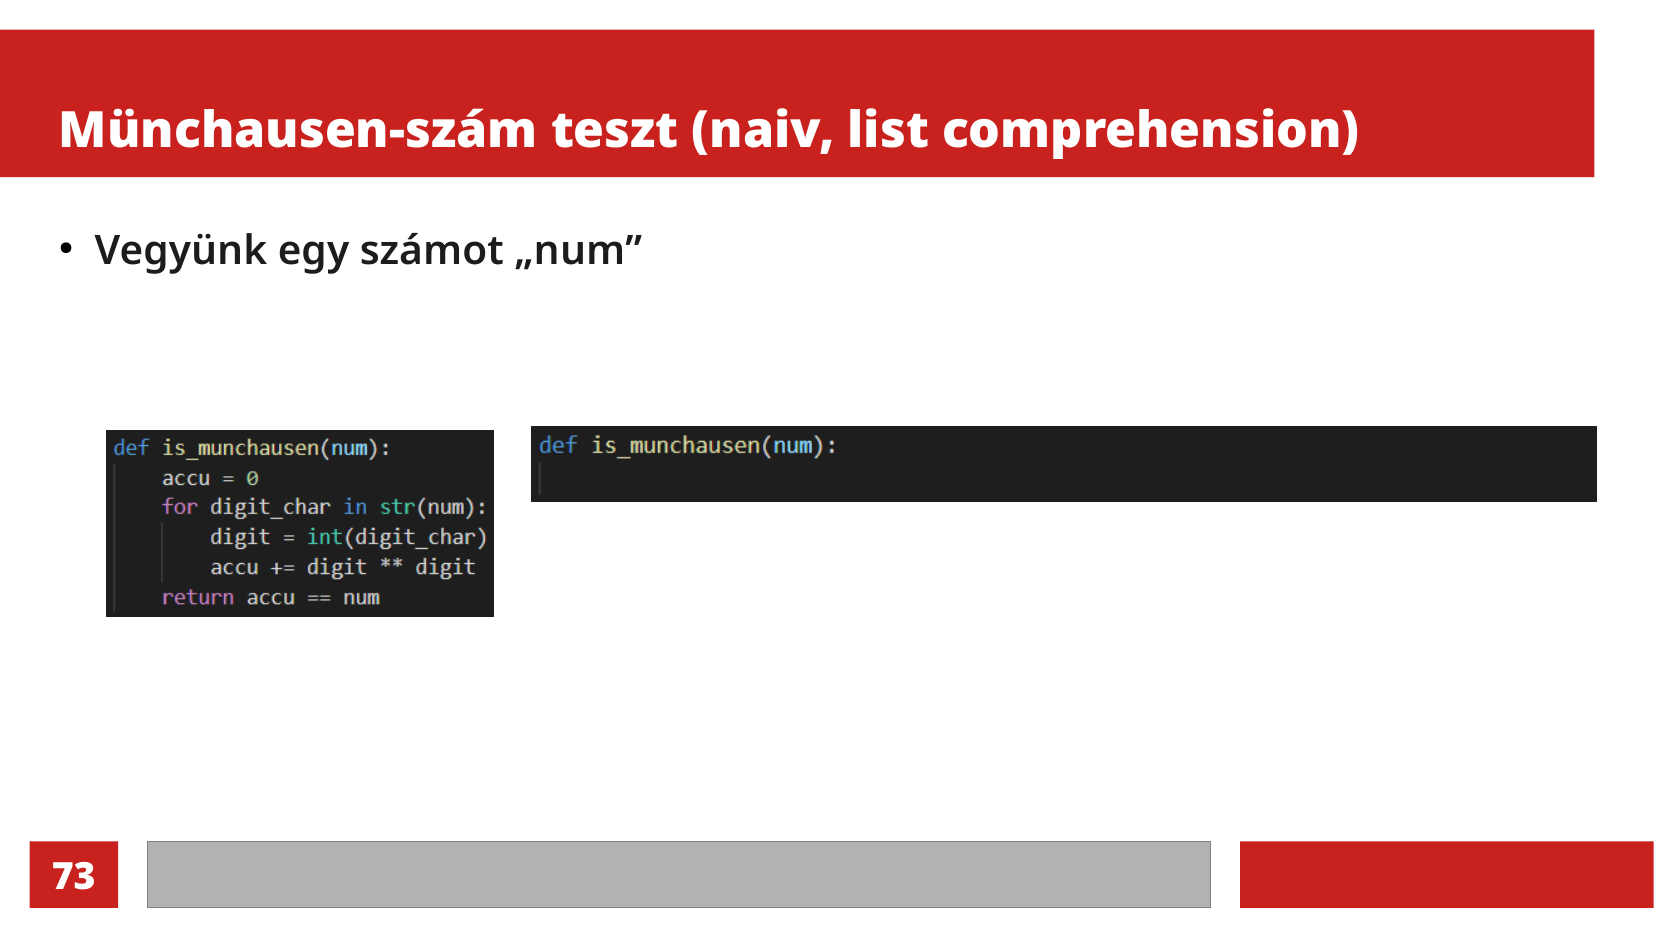

# Münchausen-szám teszt (naiv, list comprehension)
Vegyünk egy számot „num”
73